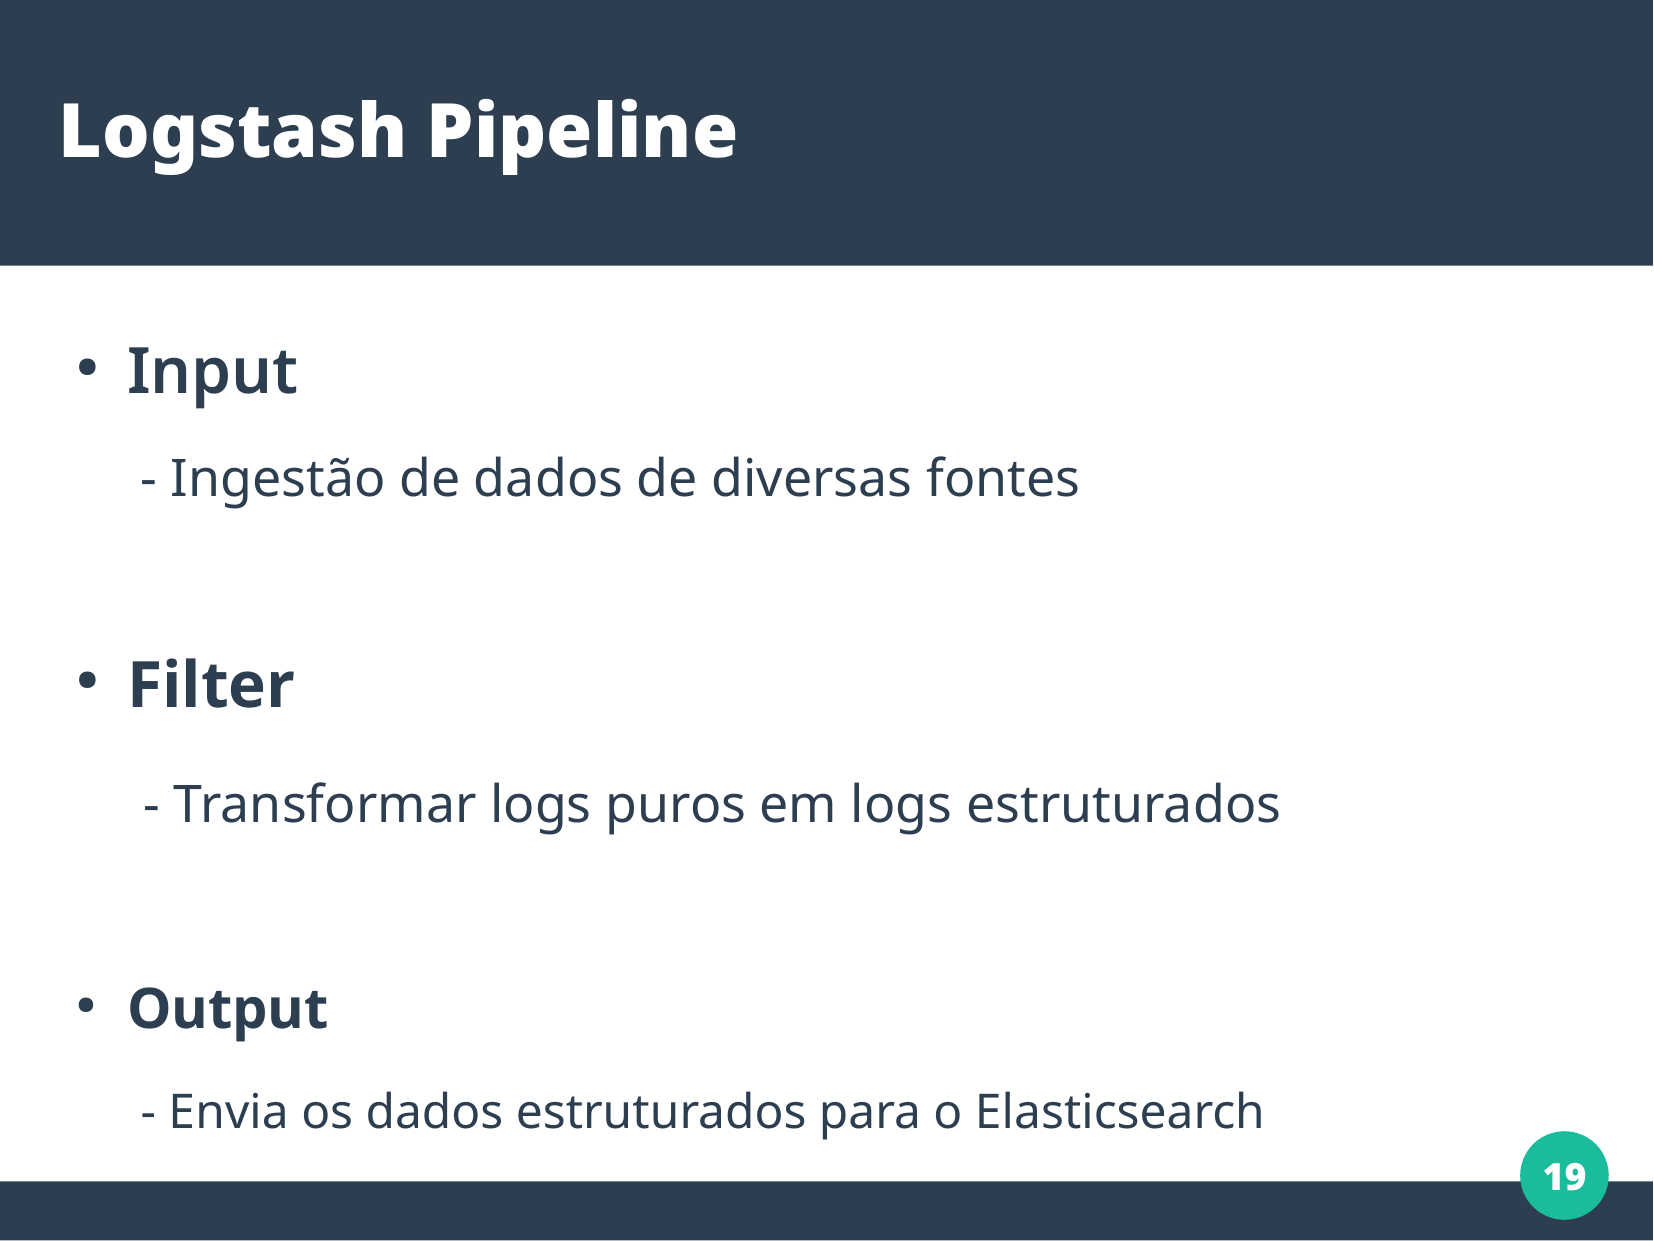

# Logstash Pipeline
Input
 - Ingestão de dados de diversas fontes
Filter
 - Transformar logs puros em logs estruturados
Output
 - Envia os dados estruturados para o Elasticsearch
19